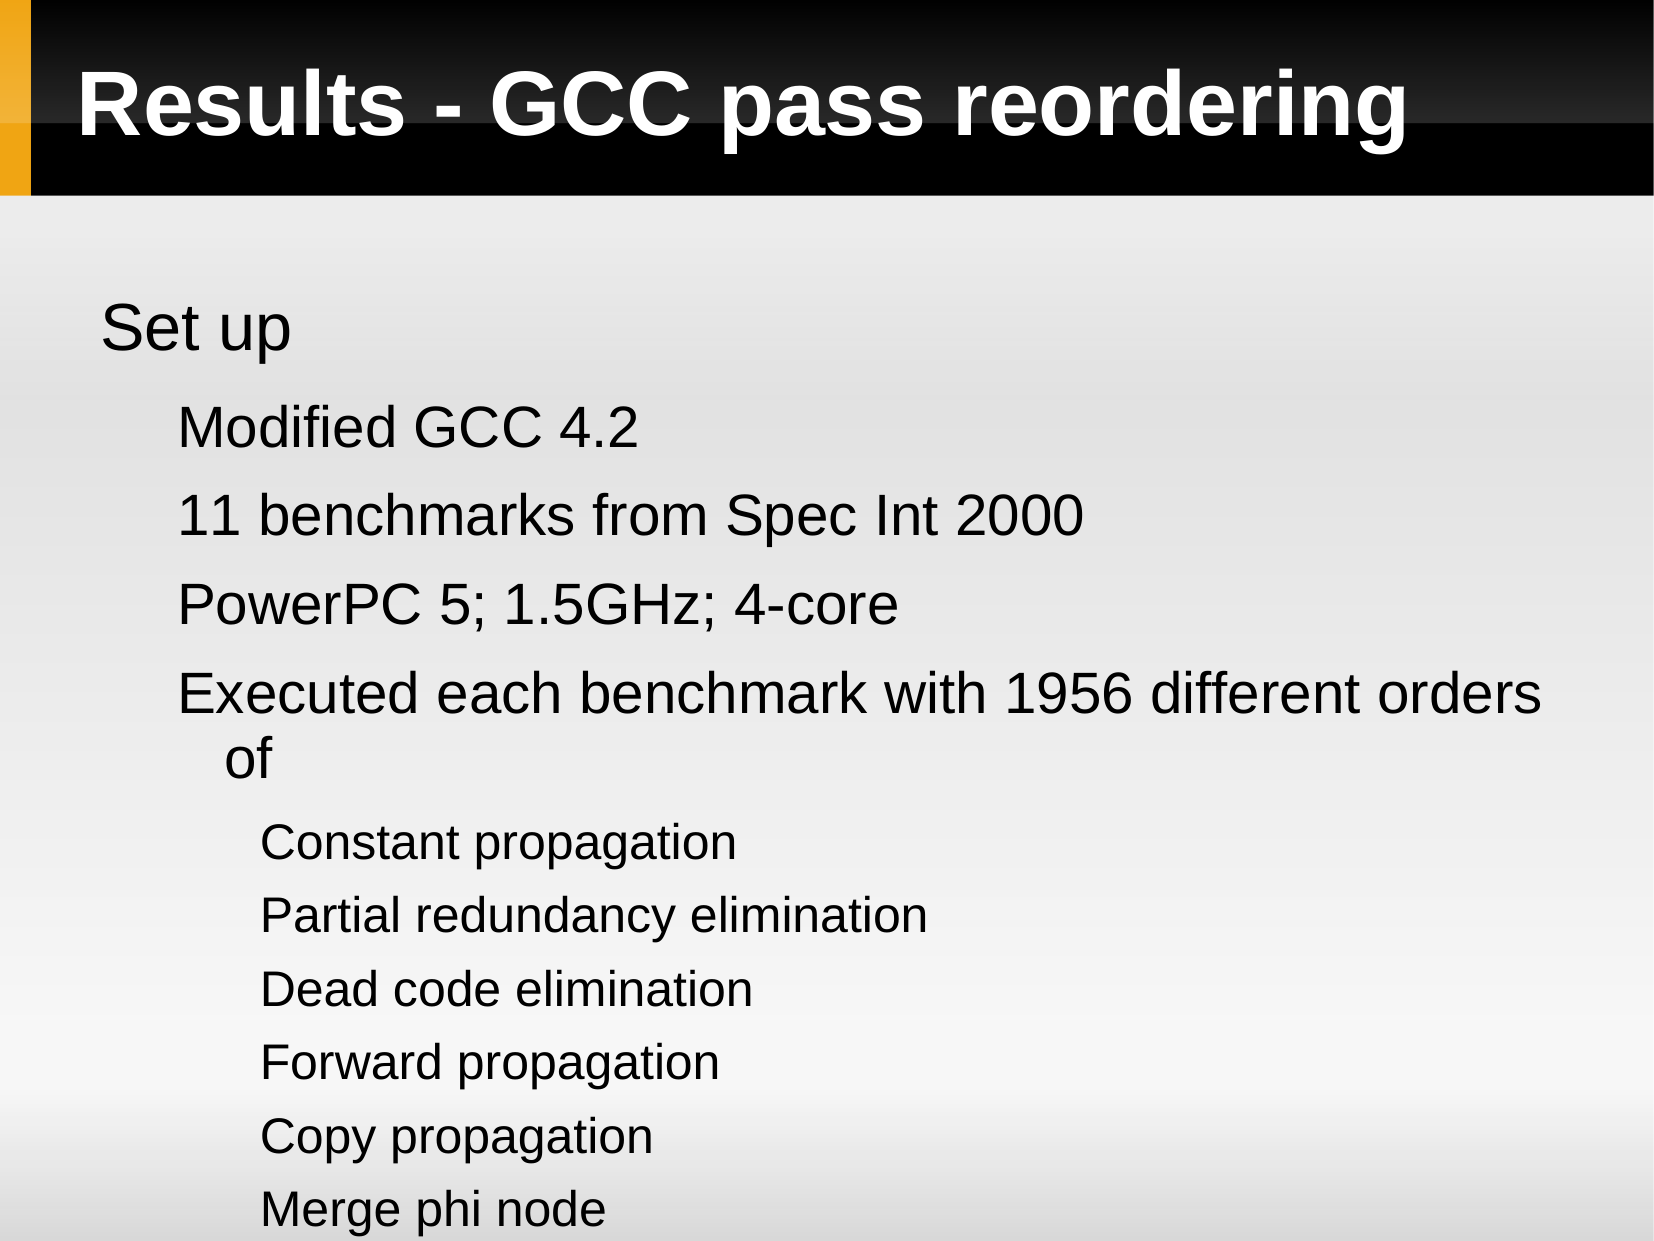

# Results - GCC pass reordering
Set up
Modified GCC 4.2
11 benchmarks from Spec Int 2000
PowerPC 5; 1.5GHz; 4-core
Executed each benchmark with 1956 different orders of
Constant propagation
Partial redundancy elimination
Dead code elimination
Forward propagation
Copy propagation
Merge phi node